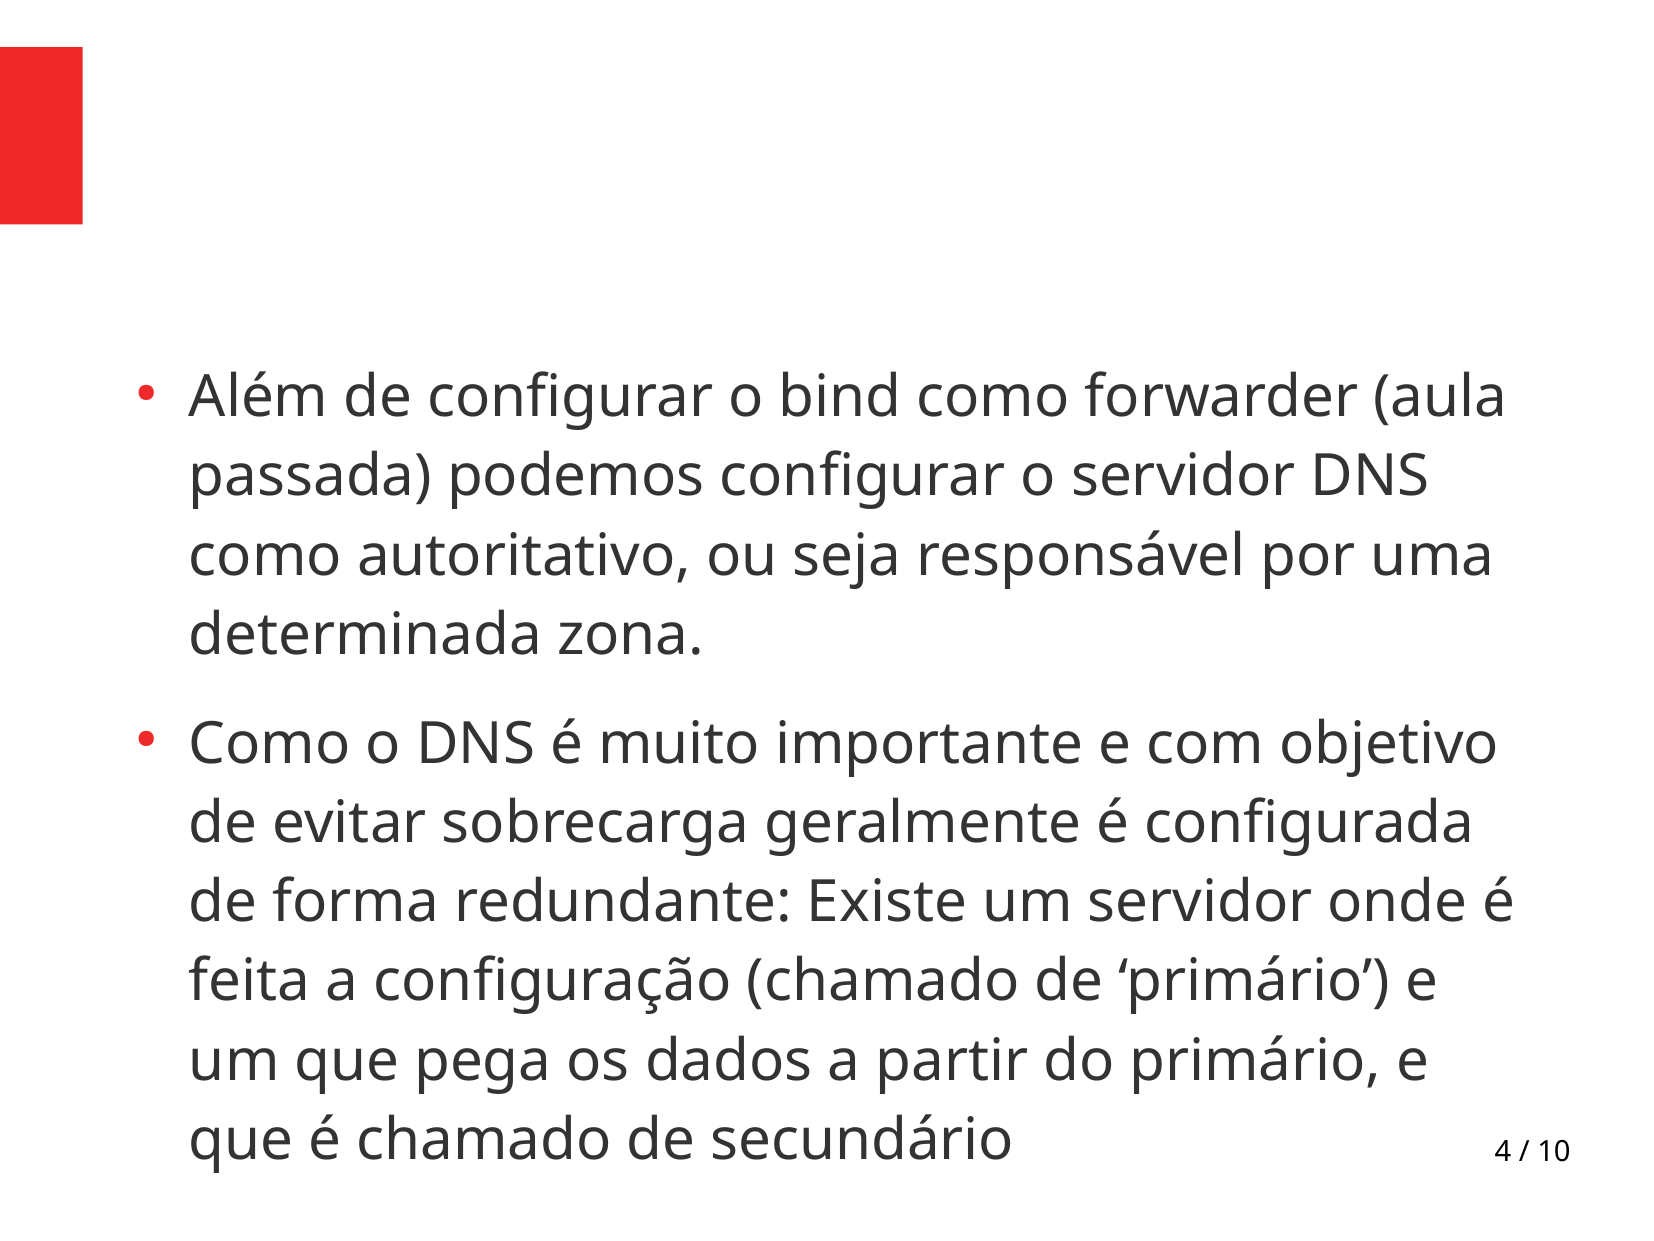

#
Além de configurar o bind como forwarder (aula passada) podemos configurar o servidor DNS como autoritativo, ou seja responsável por uma determinada zona.
Como o DNS é muito importante e com objetivo de evitar sobrecarga geralmente é configurada de forma redundante: Existe um servidor onde é feita a configuração (chamado de ‘primário’) e um que pega os dados a partir do primário, e que é chamado de secundário
4